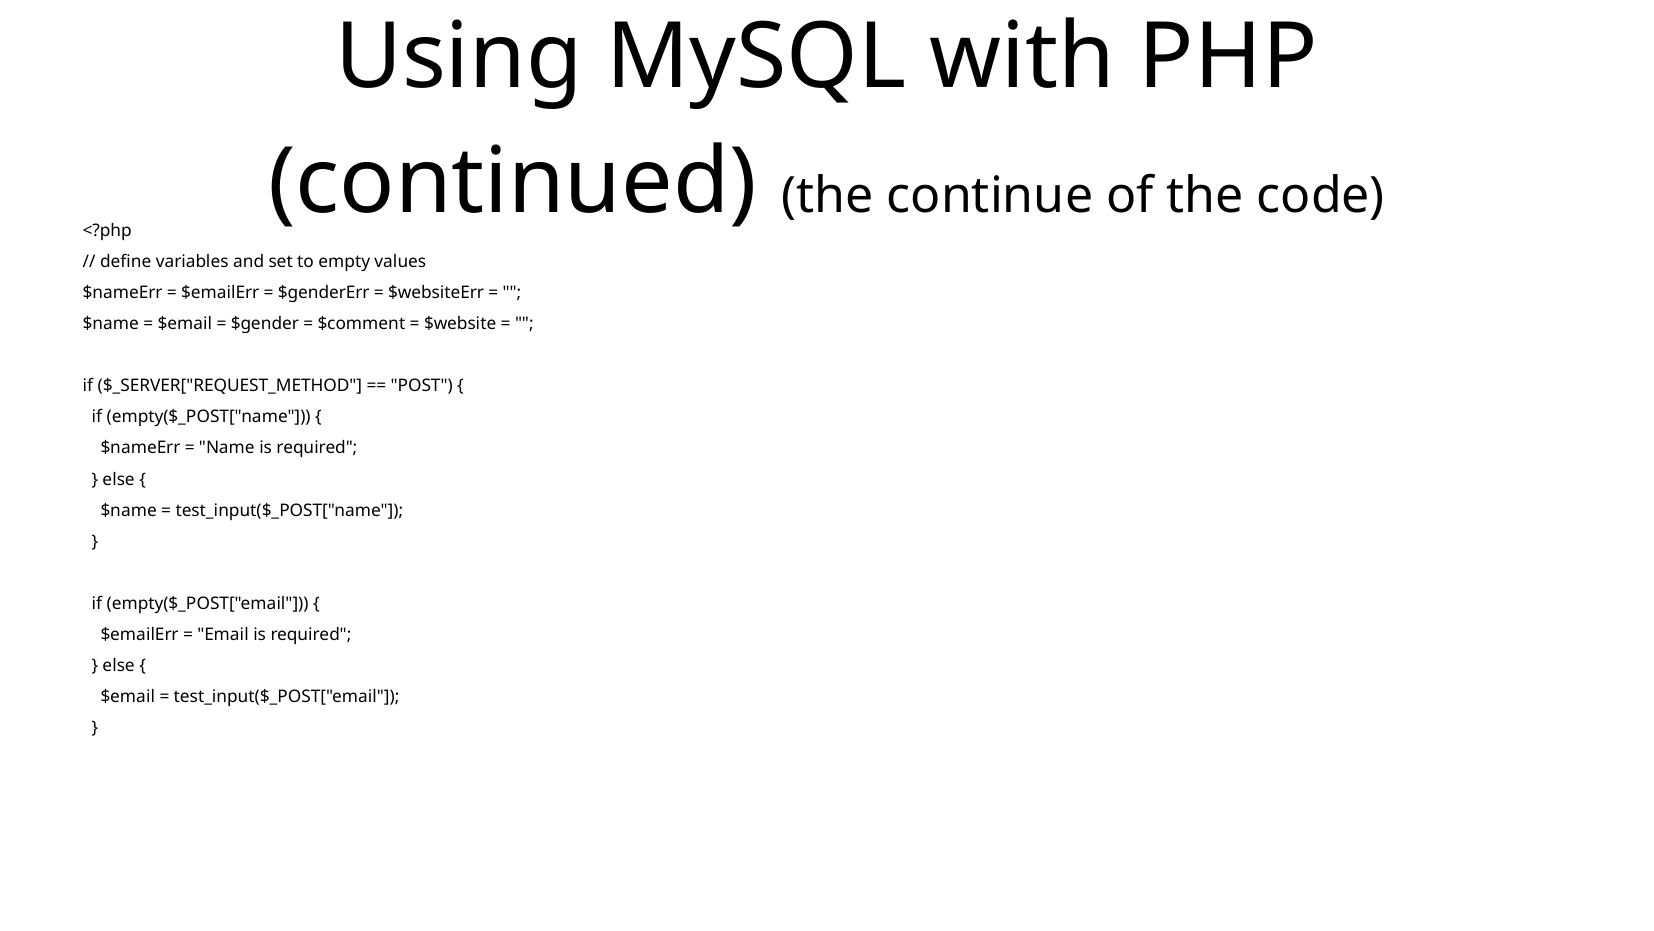

# Using MySQL with PHP (continued) (the continue of the code)
<?php
// define variables and set to empty values
$nameErr = $emailErr = $genderErr = $websiteErr = "";
$name = $email = $gender = $comment = $website = "";
if ($_SERVER["REQUEST_METHOD"] == "POST") {
 if (empty($_POST["name"])) {
 $nameErr = "Name is required";
 } else {
 $name = test_input($_POST["name"]);
 }
 if (empty($_POST["email"])) {
 $emailErr = "Email is required";
 } else {
 $email = test_input($_POST["email"]);
 }